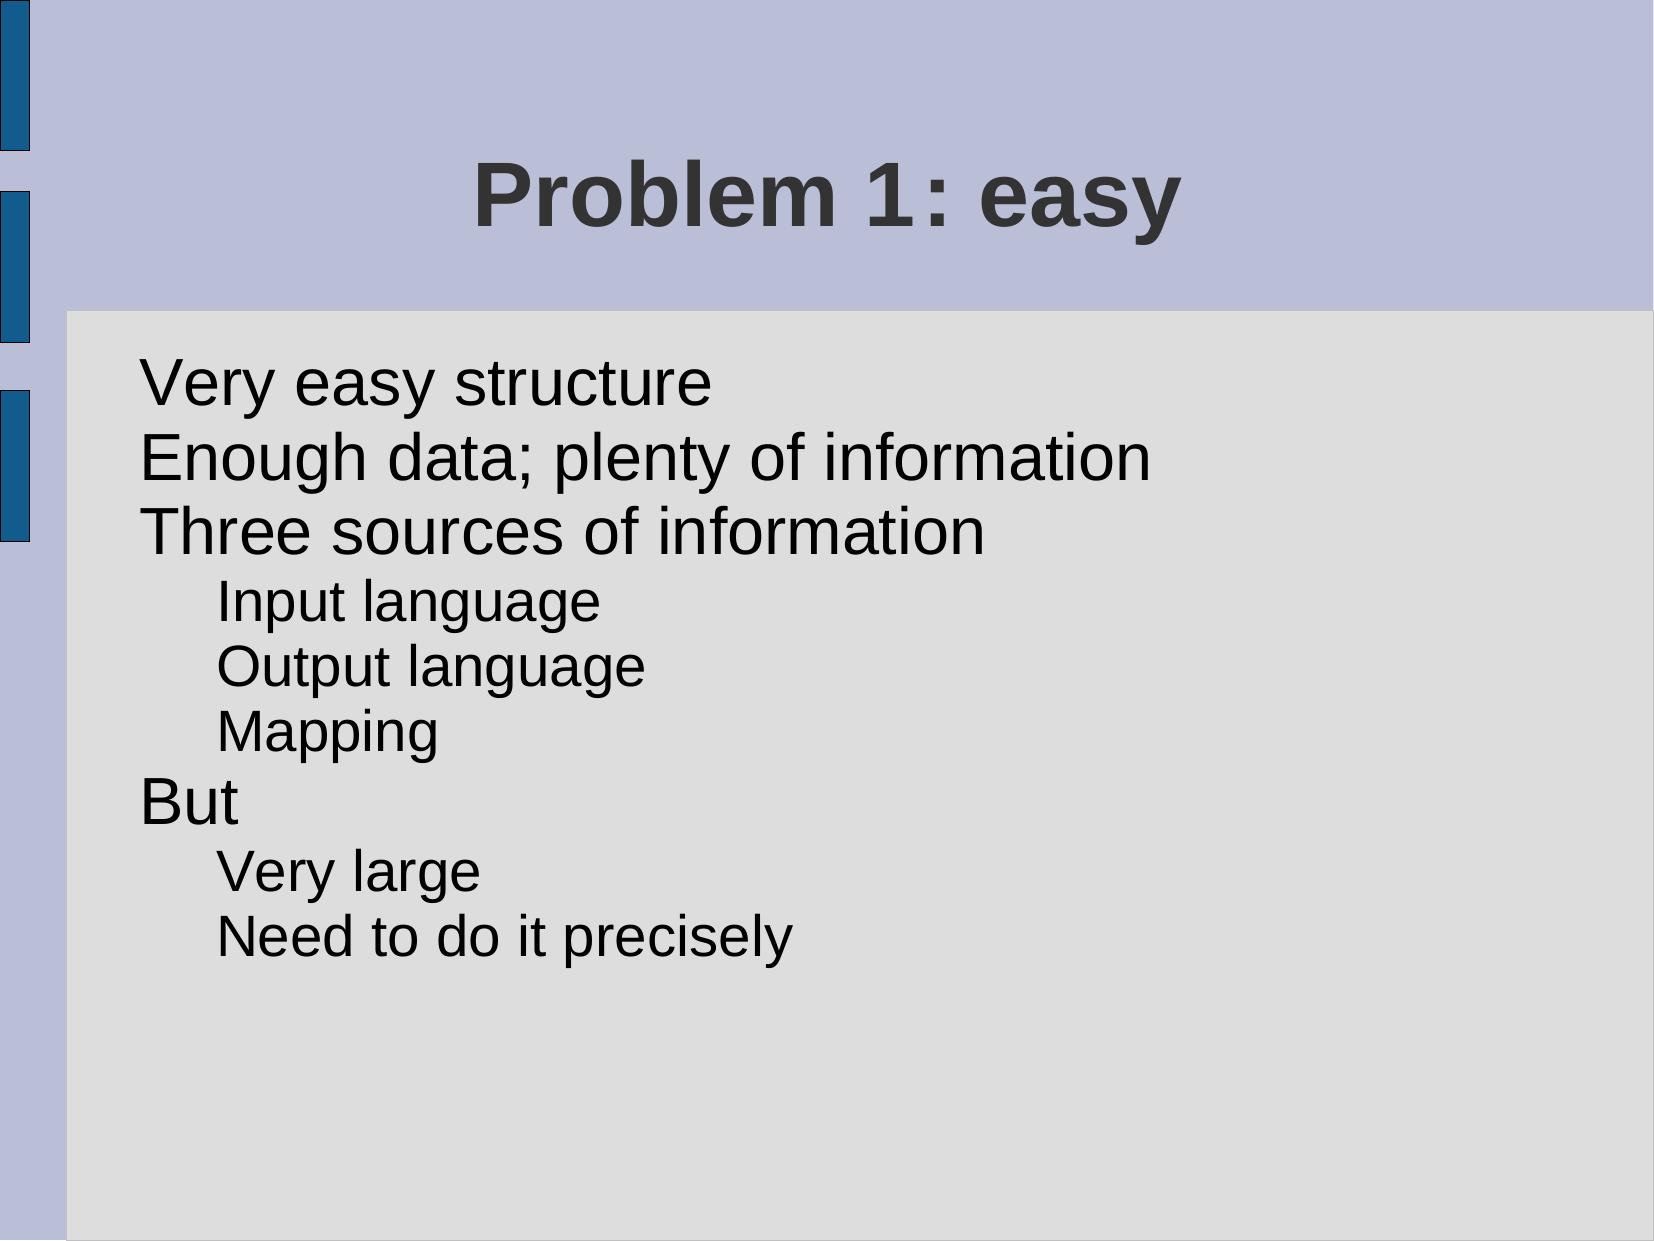

# Problem 1	: easy
Very easy structure
Enough data; plenty of information
Three sources of information
Input language
Output language
Mapping
But
Very large
Need to do it precisely